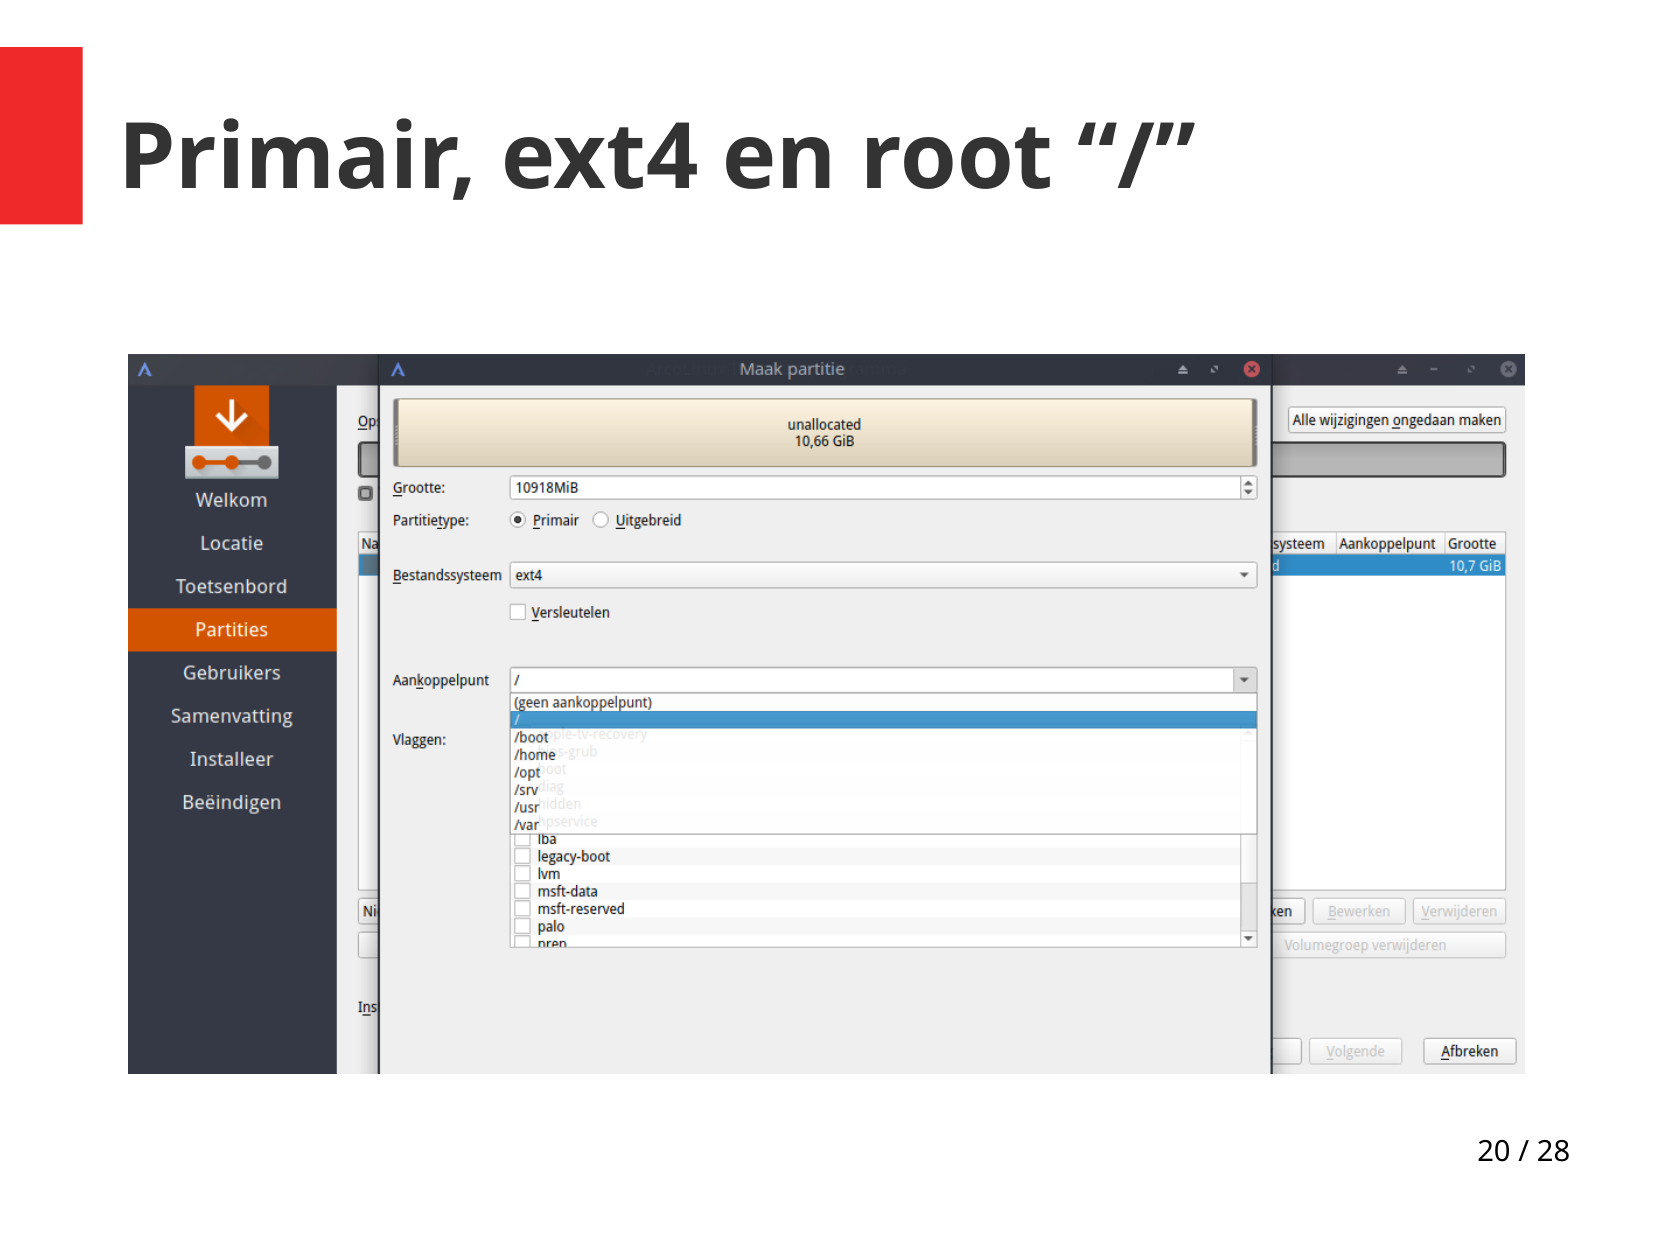

# Primair, ext4 en root “/”
20